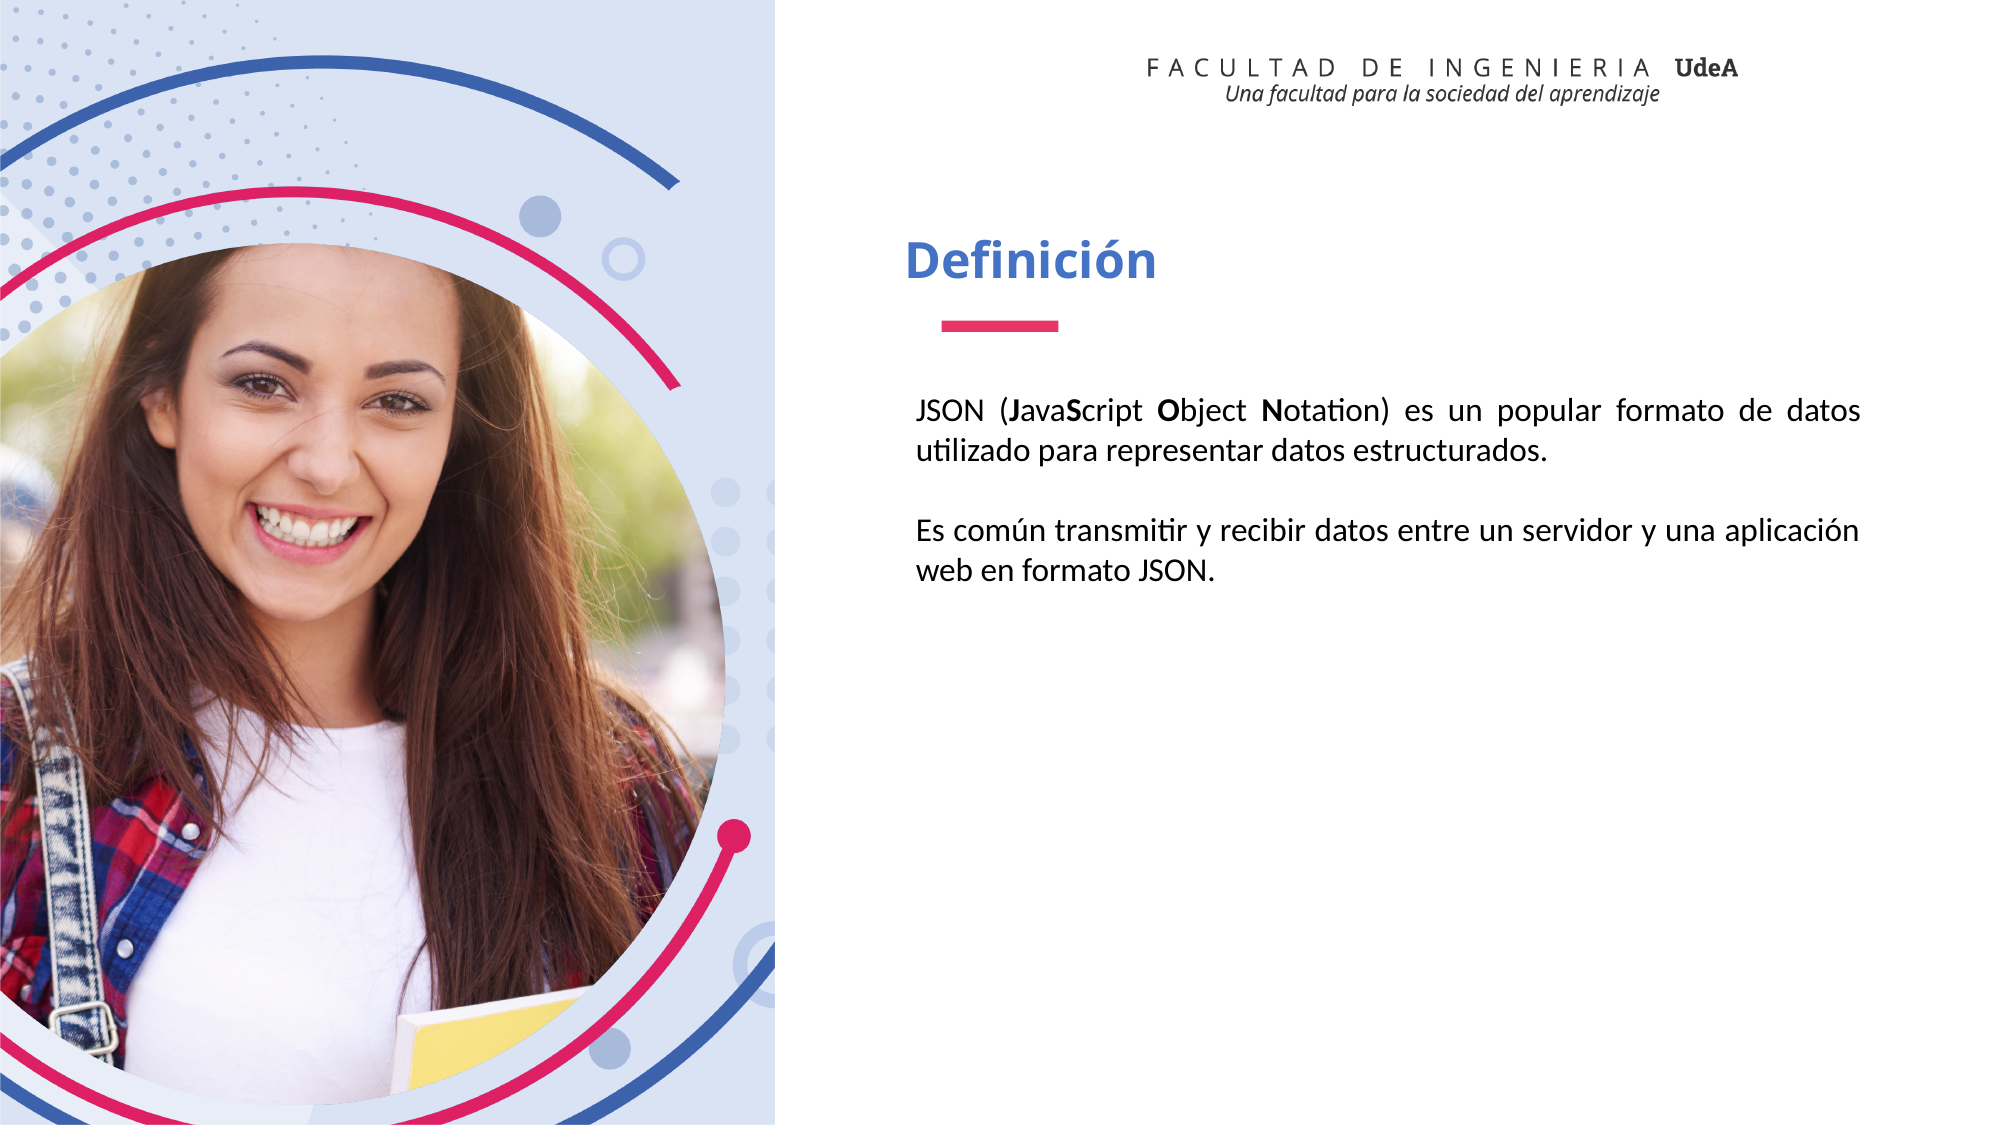

Definición
JSON (JavaScript Object Notation) es un popular formato de datos utilizado para representar datos estructurados.
Es común transmitir y recibir datos entre un servidor y una aplicación web en formato JSON.